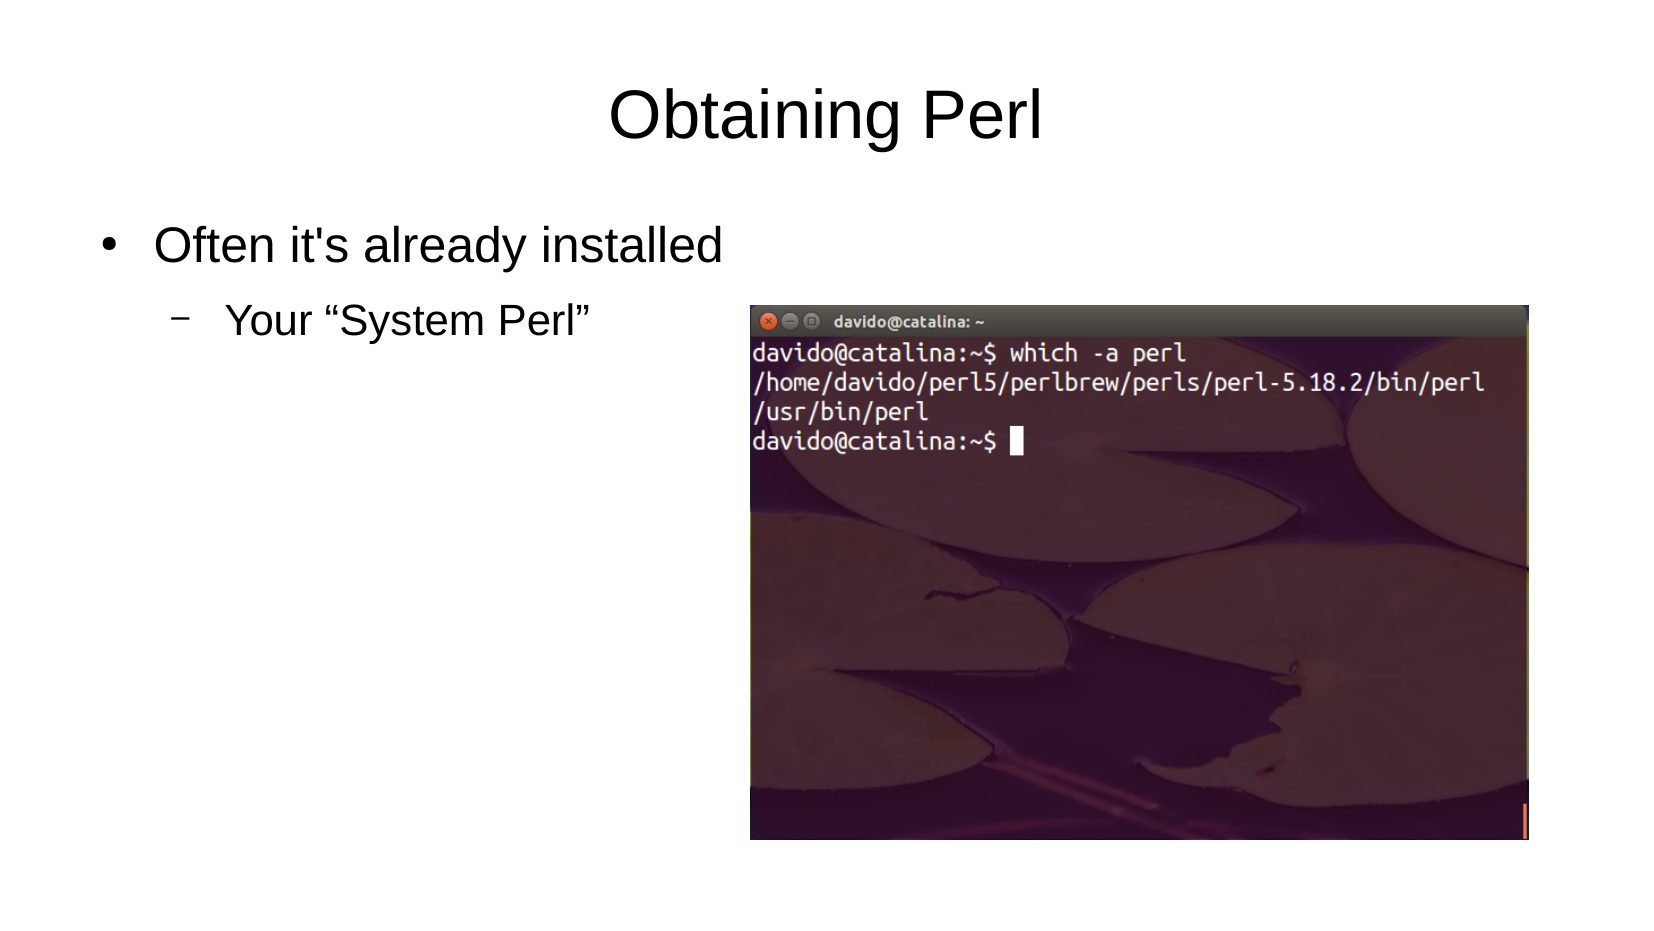

# Obtaining Perl
Often it's already installed
Your “System Perl”